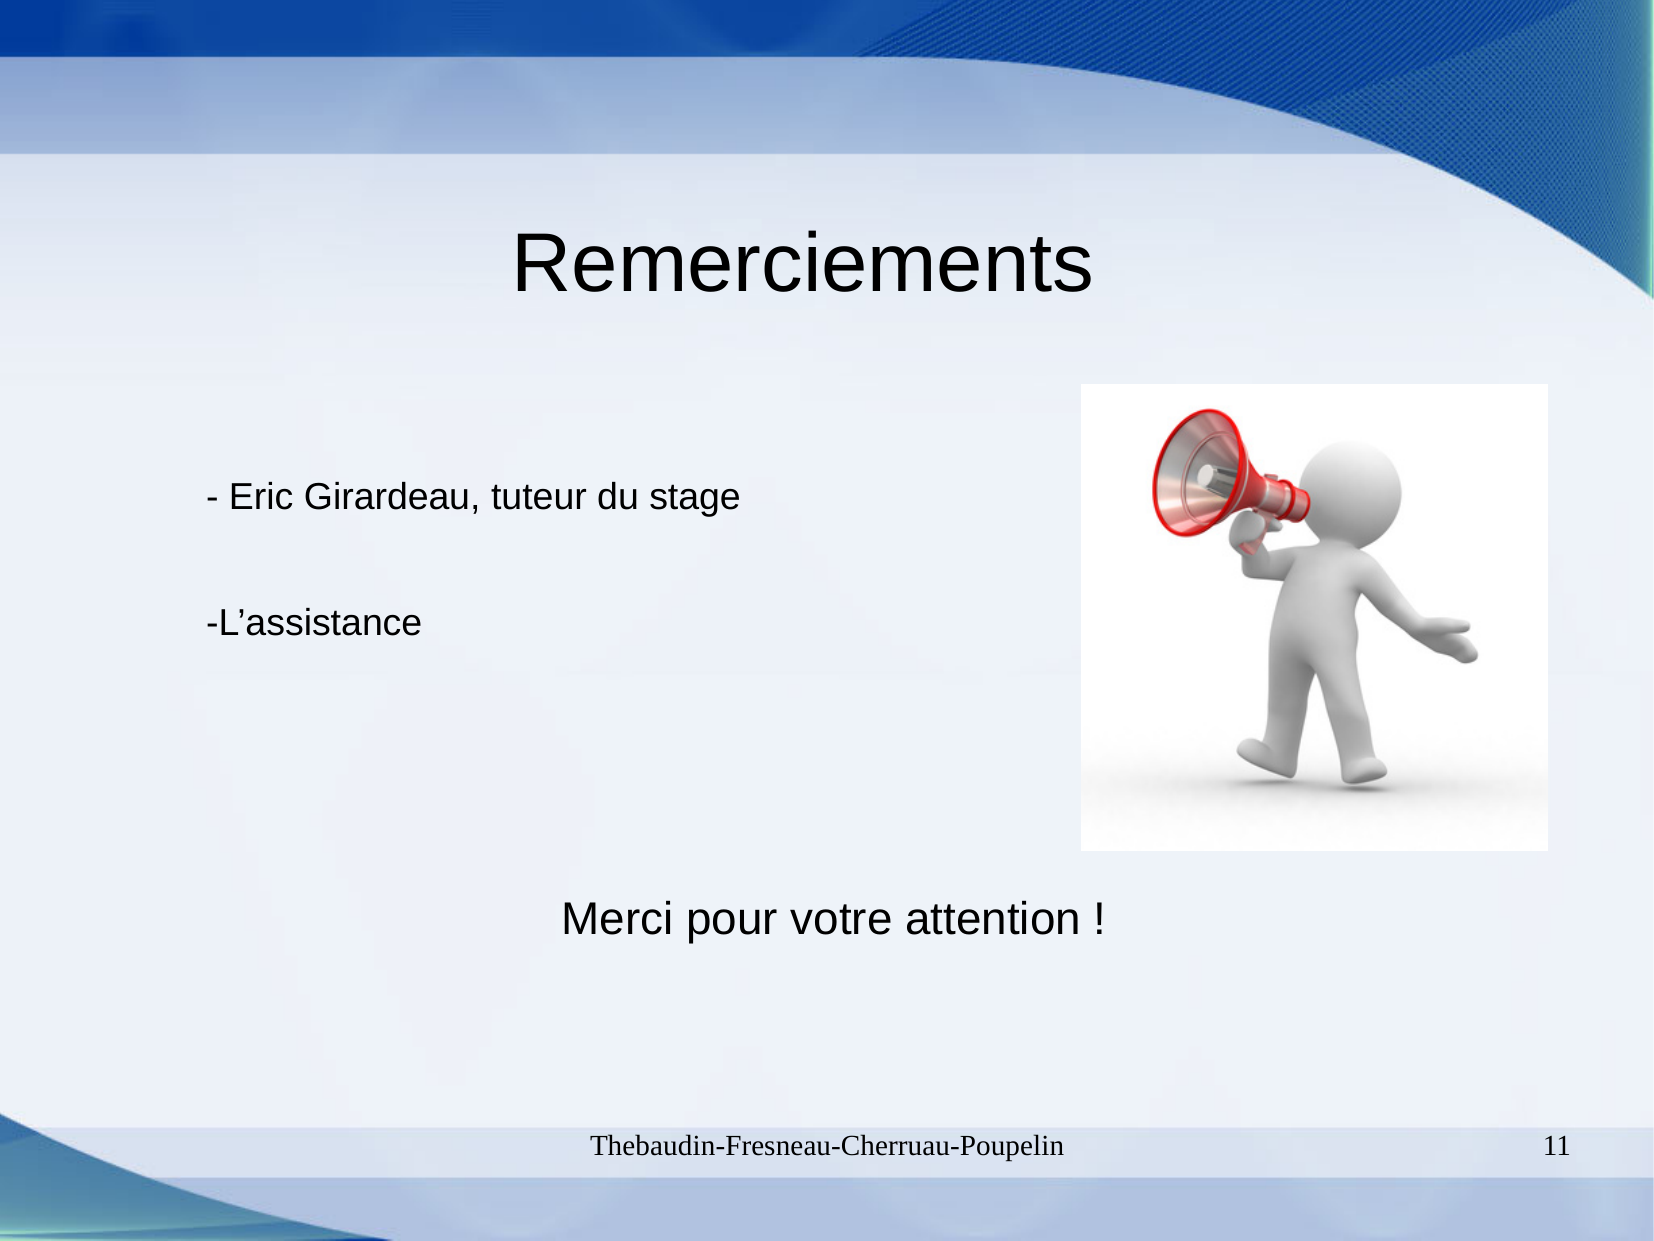

# Remerciements
- Eric Girardeau, tuteur du stage
-L’assistance
Merci pour votre attention !
Thebaudin-Fresneau-Cherruau-Poupelin
11